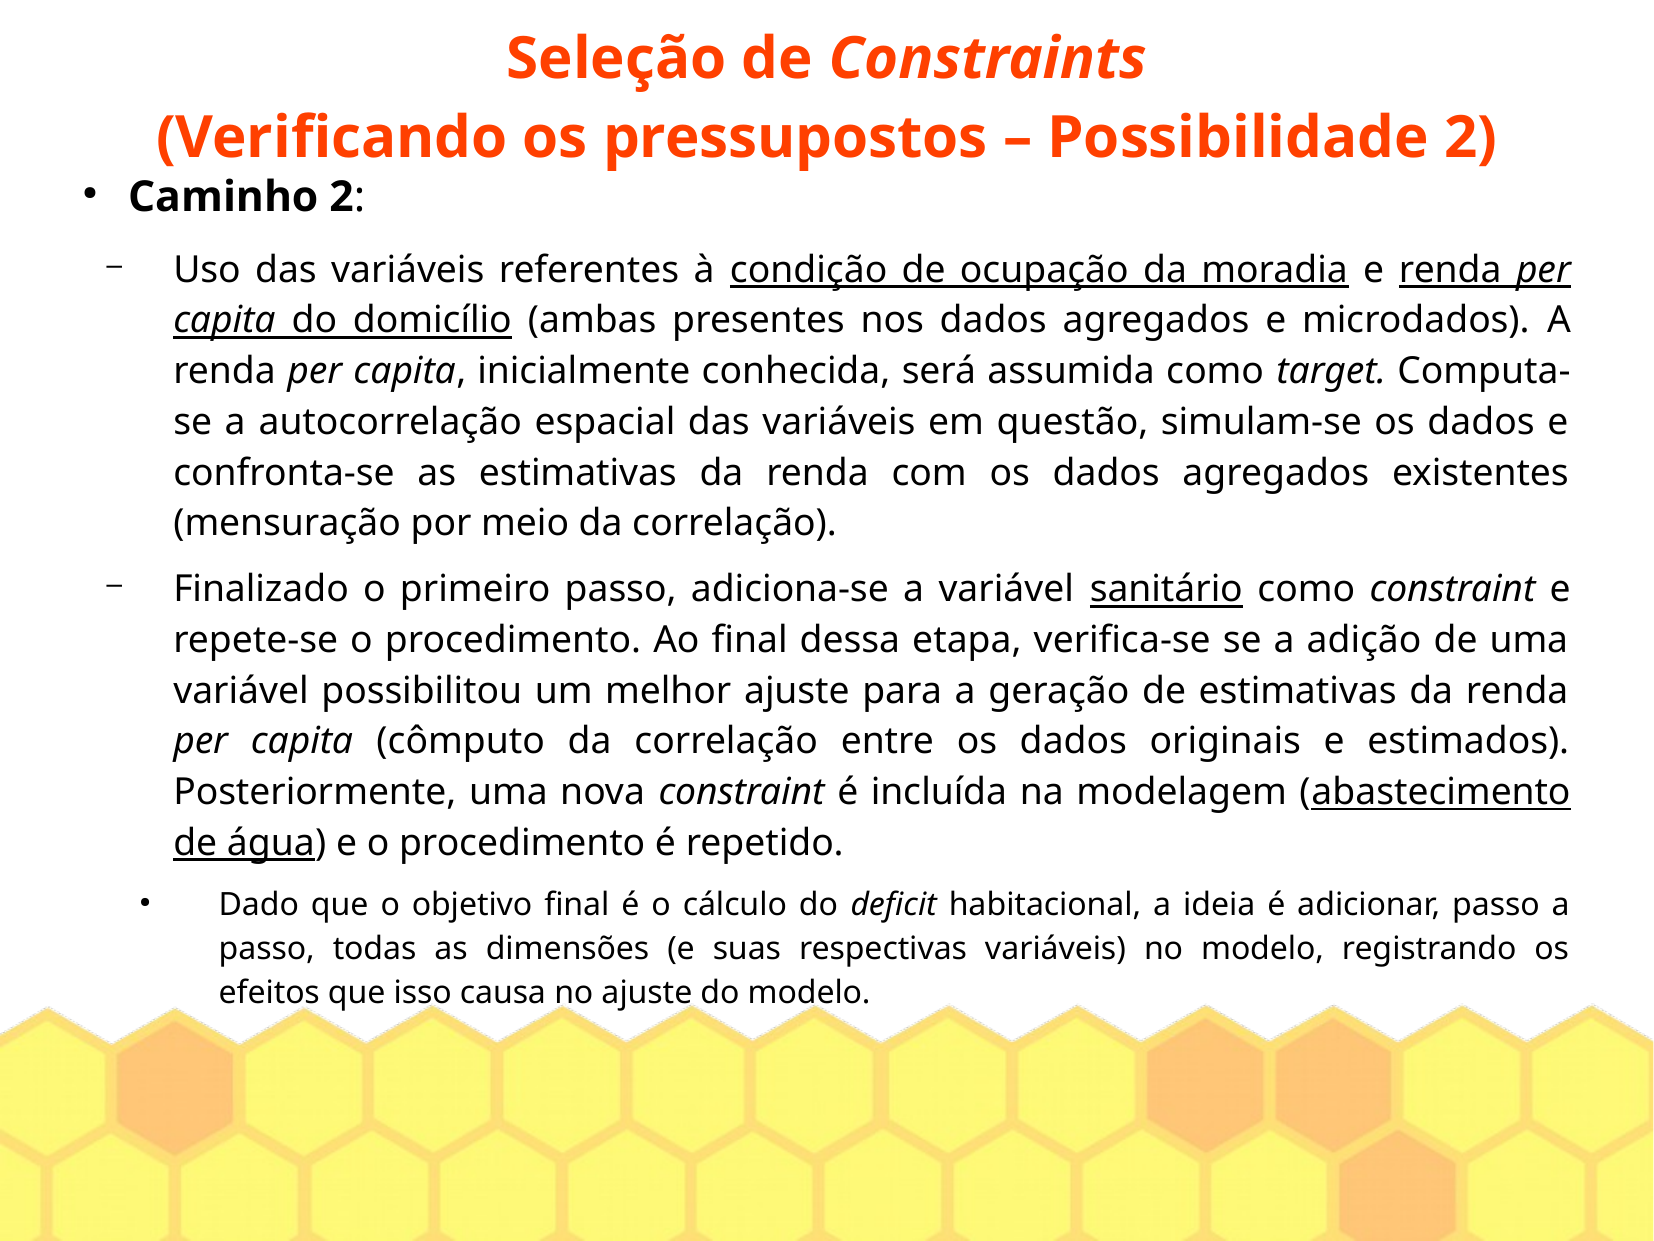

# Seleção de Constraints (Verificando os pressupostos – Possibilidade 2)
Caminho 2:
Uso das variáveis referentes à condição de ocupação da moradia e renda per capita do domicílio (ambas presentes nos dados agregados e microdados). A renda per capita, inicialmente conhecida, será assumida como target. Computa-se a autocorrelação espacial das variáveis em questão, simulam-se os dados e confronta-se as estimativas da renda com os dados agregados existentes (mensuração por meio da correlação).
Finalizado o primeiro passo, adiciona-se a variável sanitário como constraint e repete-se o procedimento. Ao final dessa etapa, verifica-se se a adição de uma variável possibilitou um melhor ajuste para a geração de estimativas da renda per capita (cômputo da correlação entre os dados originais e estimados). Posteriormente, uma nova constraint é incluída na modelagem (abastecimento de água) e o procedimento é repetido.
Dado que o objetivo final é o cálculo do deficit habitacional, a ideia é adicionar, passo a passo, todas as dimensões (e suas respectivas variáveis) no modelo, registrando os efeitos que isso causa no ajuste do modelo.